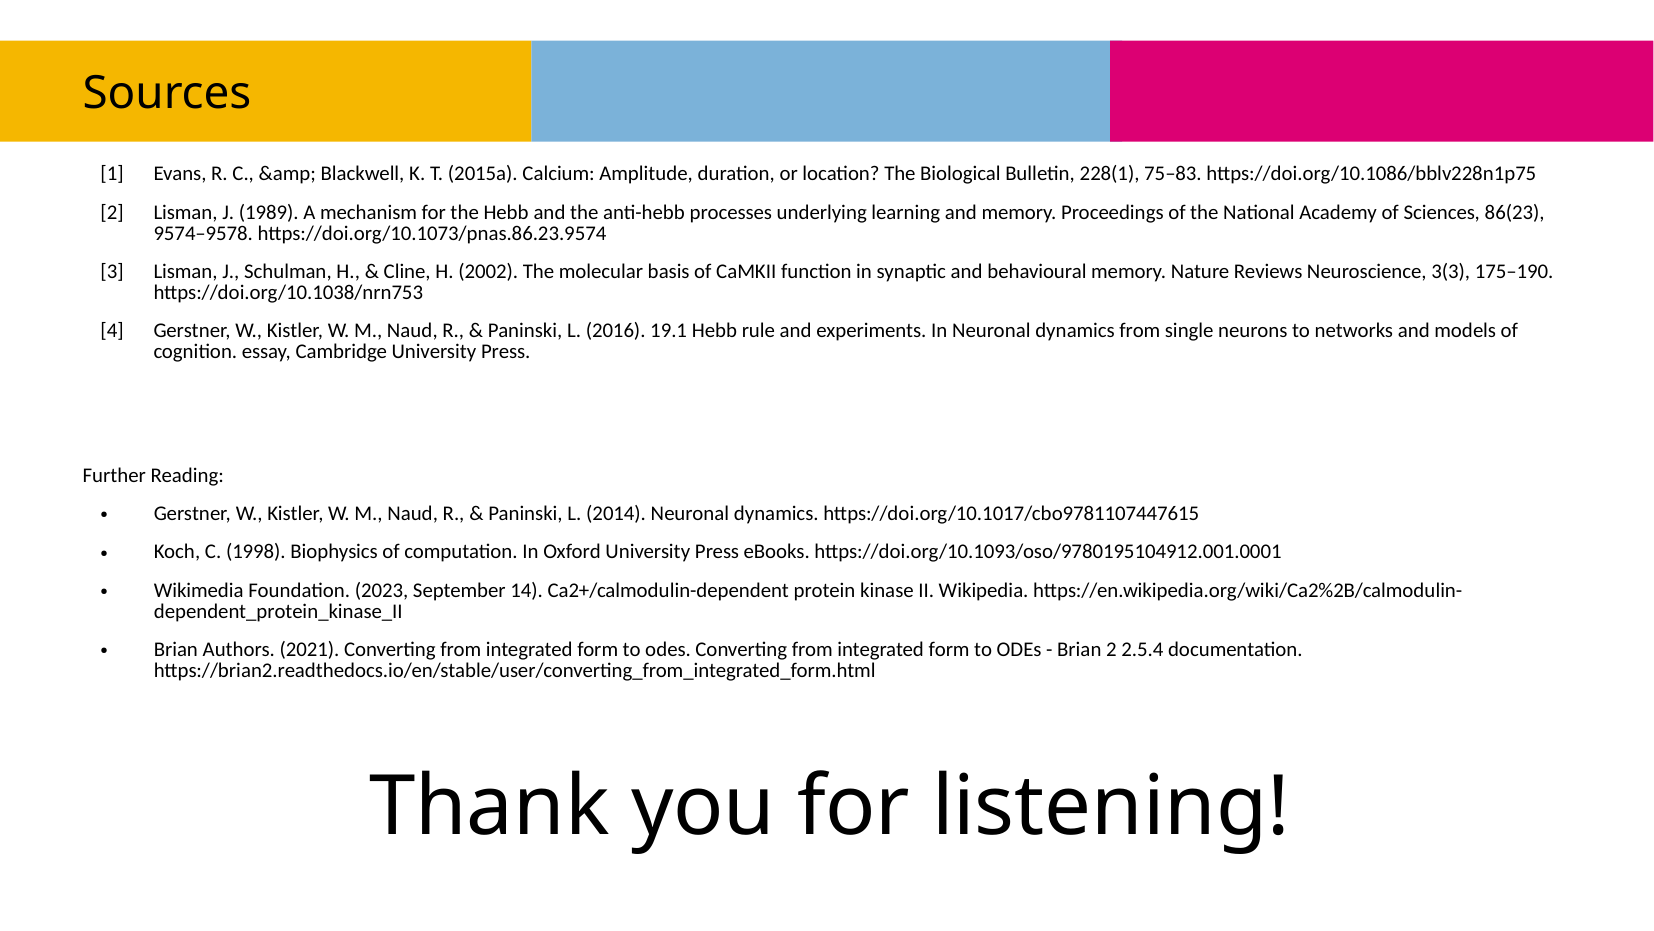

Sources
#
Evans, R. C., &amp; Blackwell, K. T. (2015a). Calcium: Amplitude, duration, or location? The Biological Bulletin, 228(1), 75–83. https://doi.org/10.1086/bblv228n1p75
Lisman, J. (1989). A mechanism for the Hebb and the anti-hebb processes underlying learning and memory. Proceedings of the National Academy of Sciences, 86(23), 9574–9578. https://doi.org/10.1073/pnas.86.23.9574
Lisman, J., Schulman, H., & Cline, H. (2002). The molecular basis of CaMKII function in synaptic and behavioural memory. Nature Reviews Neuroscience, 3(3), 175–190. https://doi.org/10.1038/nrn753
Gerstner, W., Kistler, W. M., Naud, R., & Paninski, L. (2016). 19.1 Hebb rule and experiments. In Neuronal dynamics from single neurons to networks and models of cognition. essay, Cambridge University Press.
Further Reading:
Gerstner, W., Kistler, W. M., Naud, R., & Paninski, L. (2014). Neuronal dynamics. https://doi.org/10.1017/cbo9781107447615
Koch, C. (1998). Biophysics of computation. In Oxford University Press eBooks. https://doi.org/10.1093/oso/9780195104912.001.0001
Wikimedia Foundation. (2023, September 14). Ca2+/calmodulin-dependent protein kinase II. Wikipedia. https://en.wikipedia.org/wiki/Ca2%2B/calmodulin-dependent_protein_kinase_II
Brian Authors. (2021). Converting from integrated form to odes. Converting from integrated form to ODEs - Brian 2 2.5.4 documentation. https://brian2.readthedocs.io/en/stable/user/converting_from_integrated_form.html
Thank you for listening!